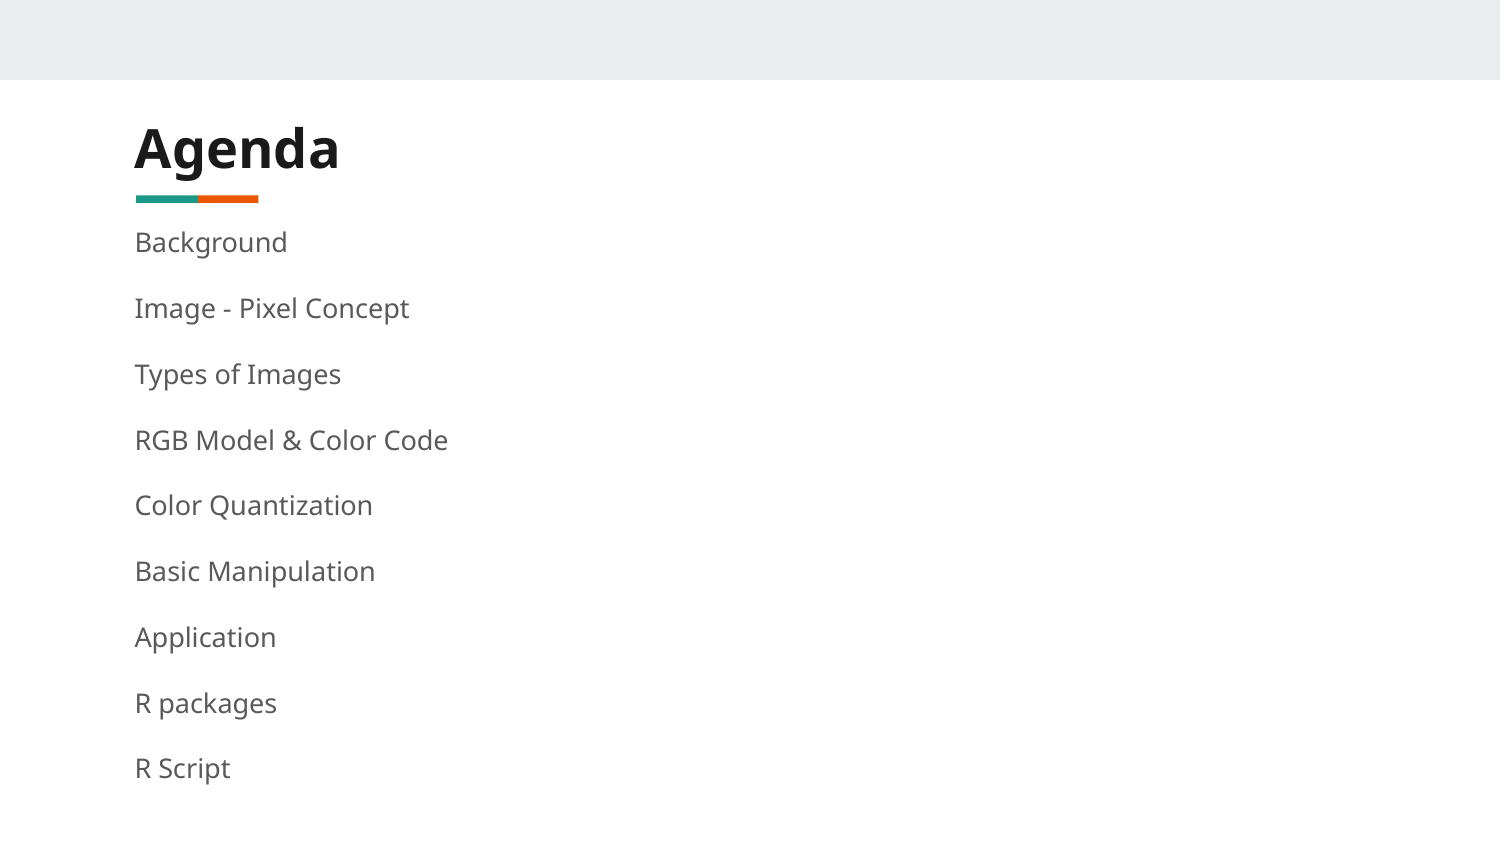

# Agenda
Background
Image - Pixel Concept
Types of Images
RGB Model & Color Code
Color Quantization
Basic Manipulation
Application
R packages
R Script